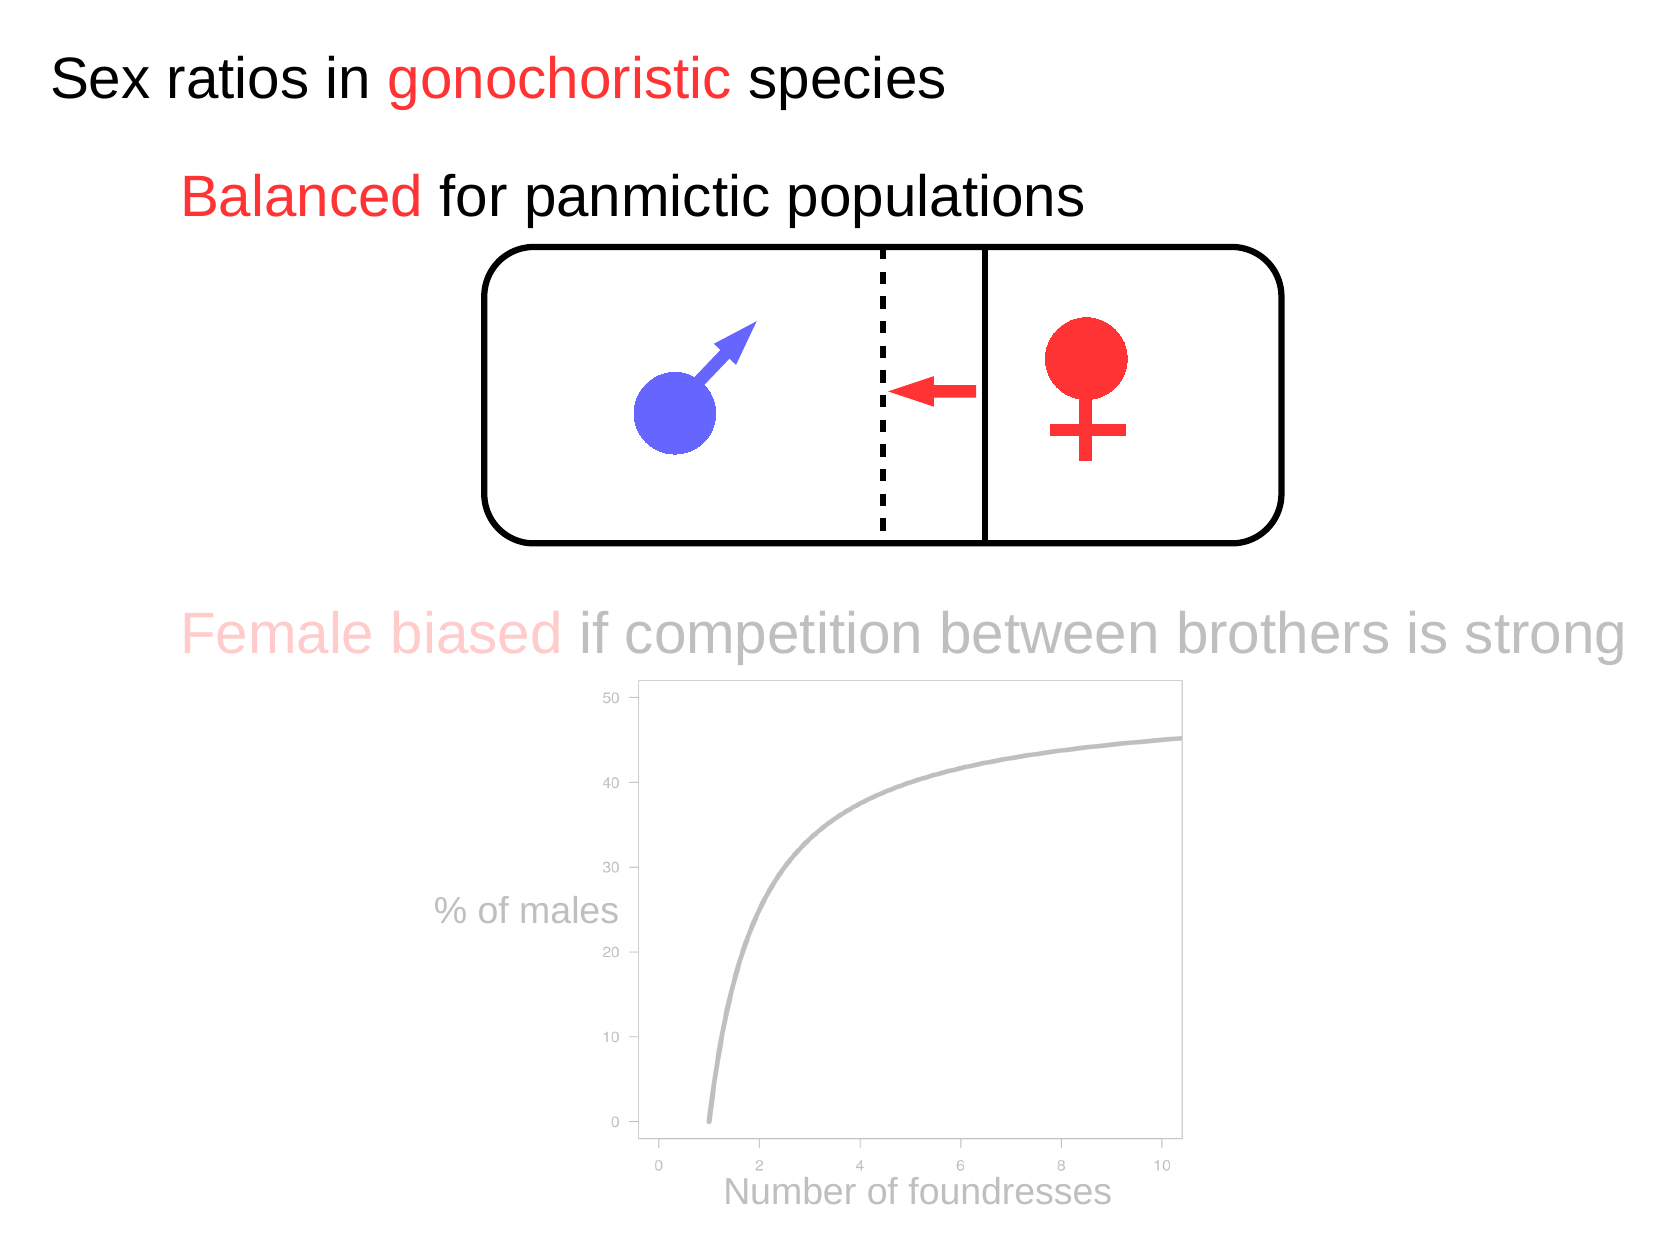

Sex ratios in gonochoristic species
Balanced for panmictic populations
Female biased if competition between brothers is strong
% of males
Number of foundresses